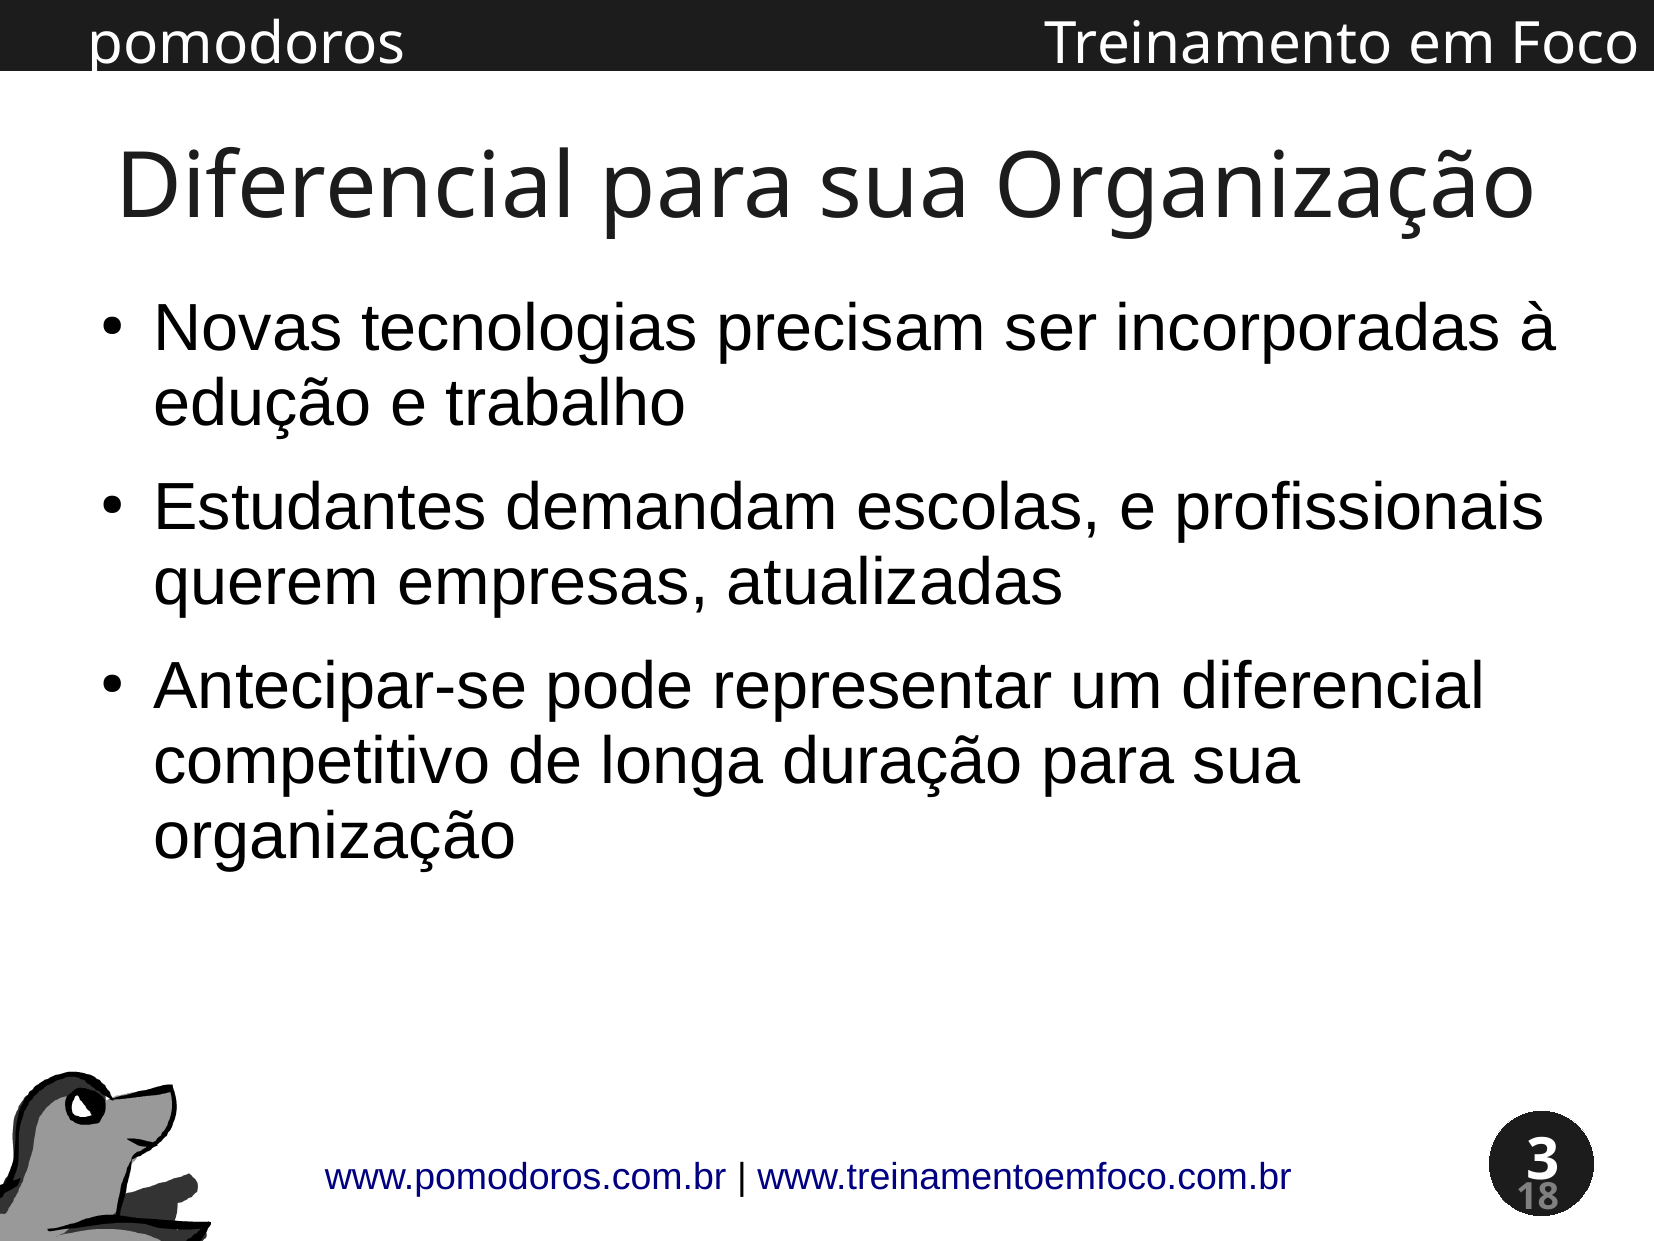

# Diferencial para sua Organização
Novas tecnologias precisam ser incorporadas à edução e trabalho
Estudantes demandam escolas, e profissionais querem empresas, atualizadas
Antecipar-se pode representar um diferencial competitivo de longa duração para sua organização